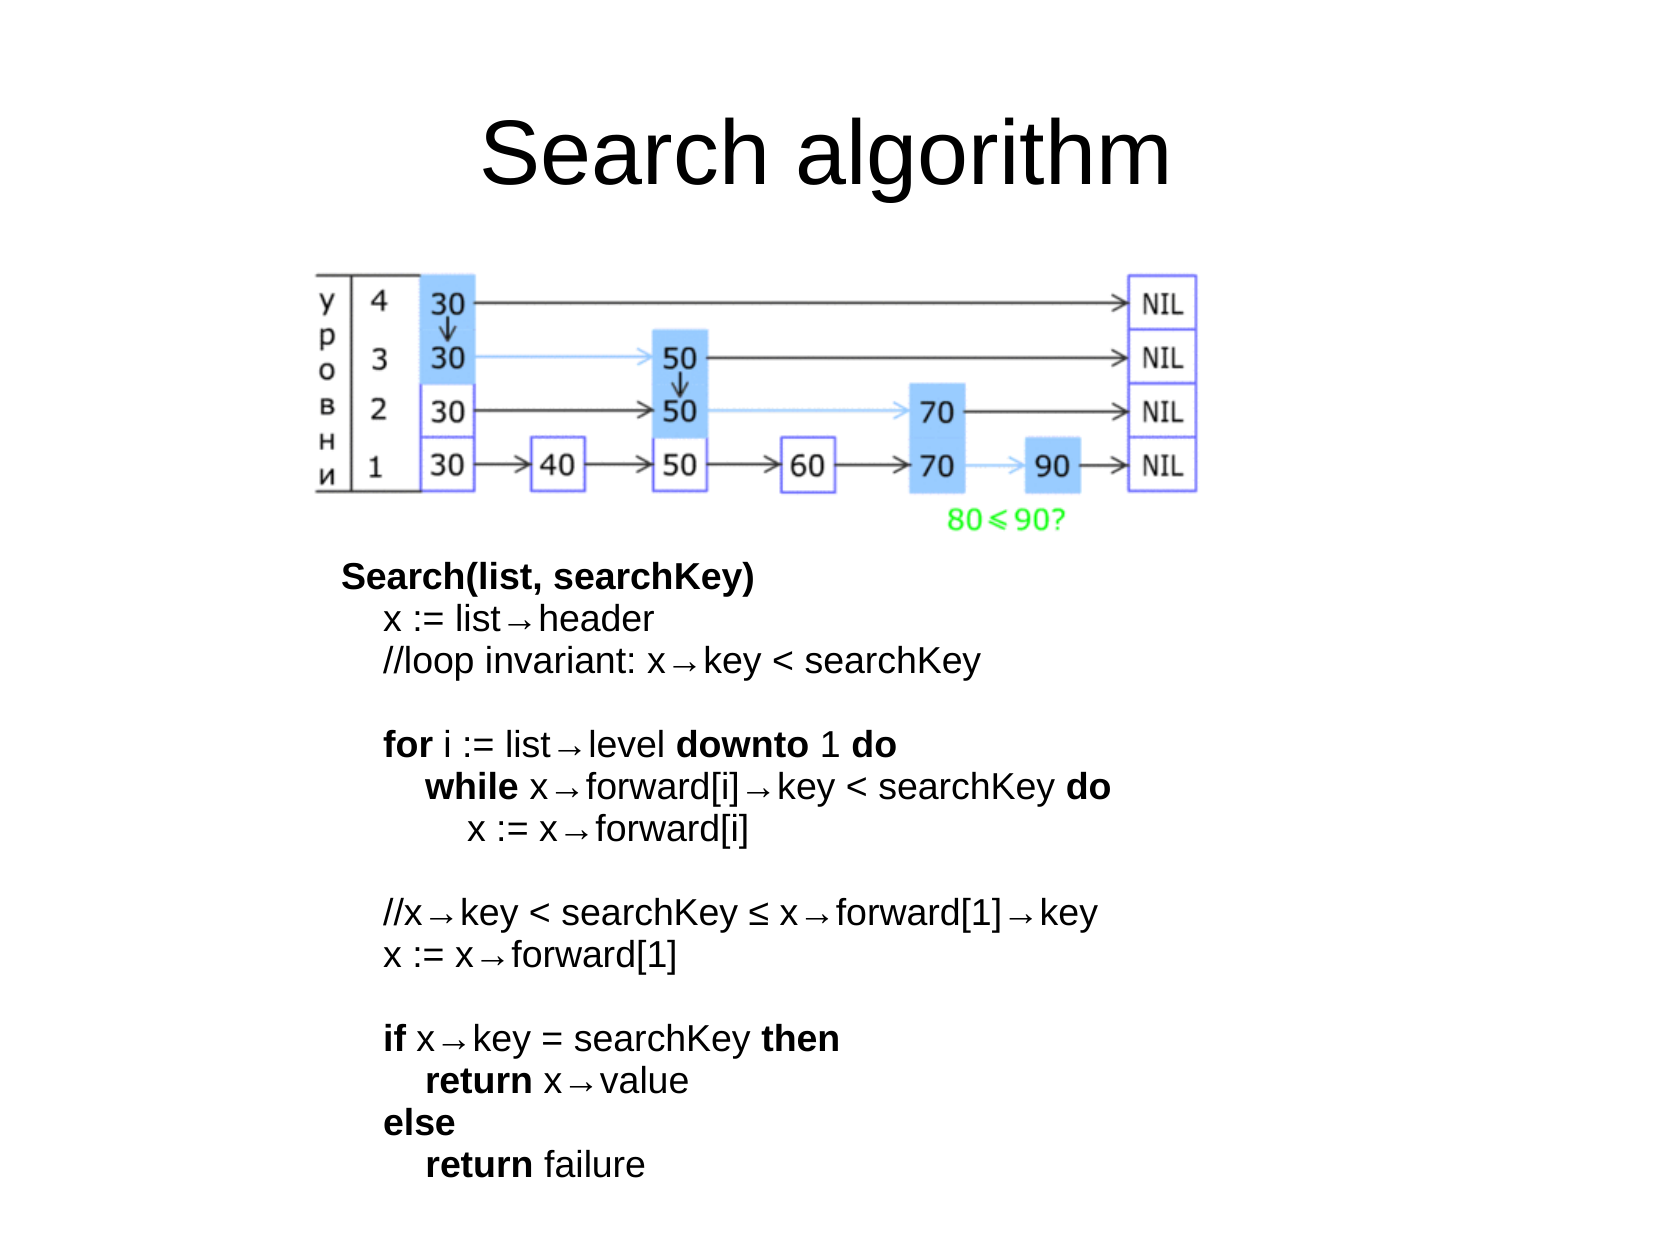

# Search algorithm
Search(list, searchKey)
 x := list→header
 //loop invariant: x→key < searchKey
 for i := list→level downto 1 do
 while x→forward[i]→key < searchKey do
 x := x→forward[i]
 //x→key < searchKey ≤ x→forward[1]→key
 x := x→forward[1]
 if x→key = searchKey then
 return x→value
 else
	 return failure